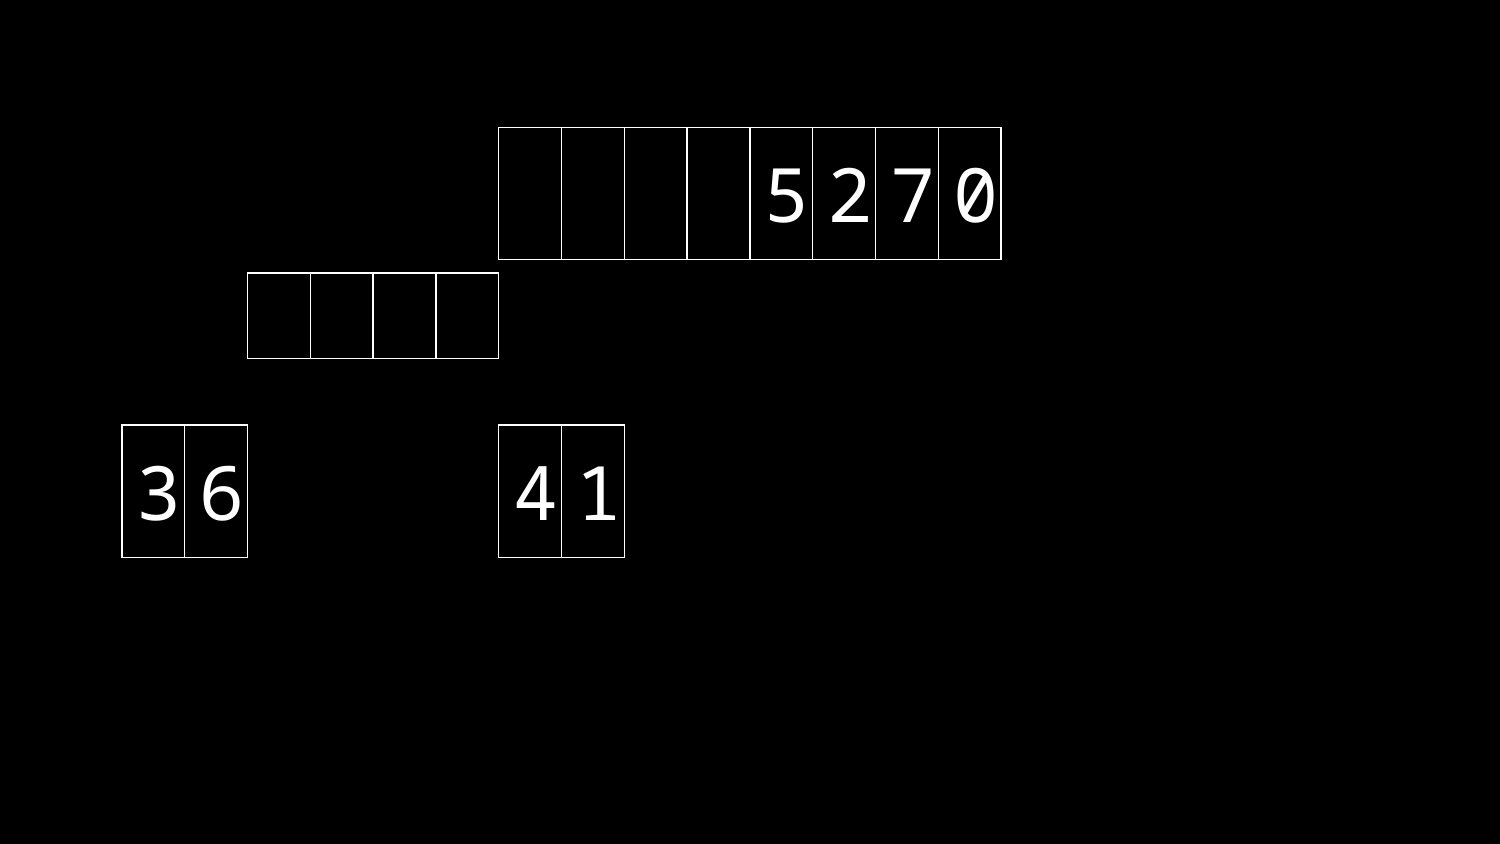

| | | | | 5 | 2 | 7 | 0 |
| --- | --- | --- | --- | --- | --- | --- | --- |
| | | | |
| --- | --- | --- | --- |
| 3 | 6 |
| --- | --- |
| 4 | 1 |
| --- | --- |